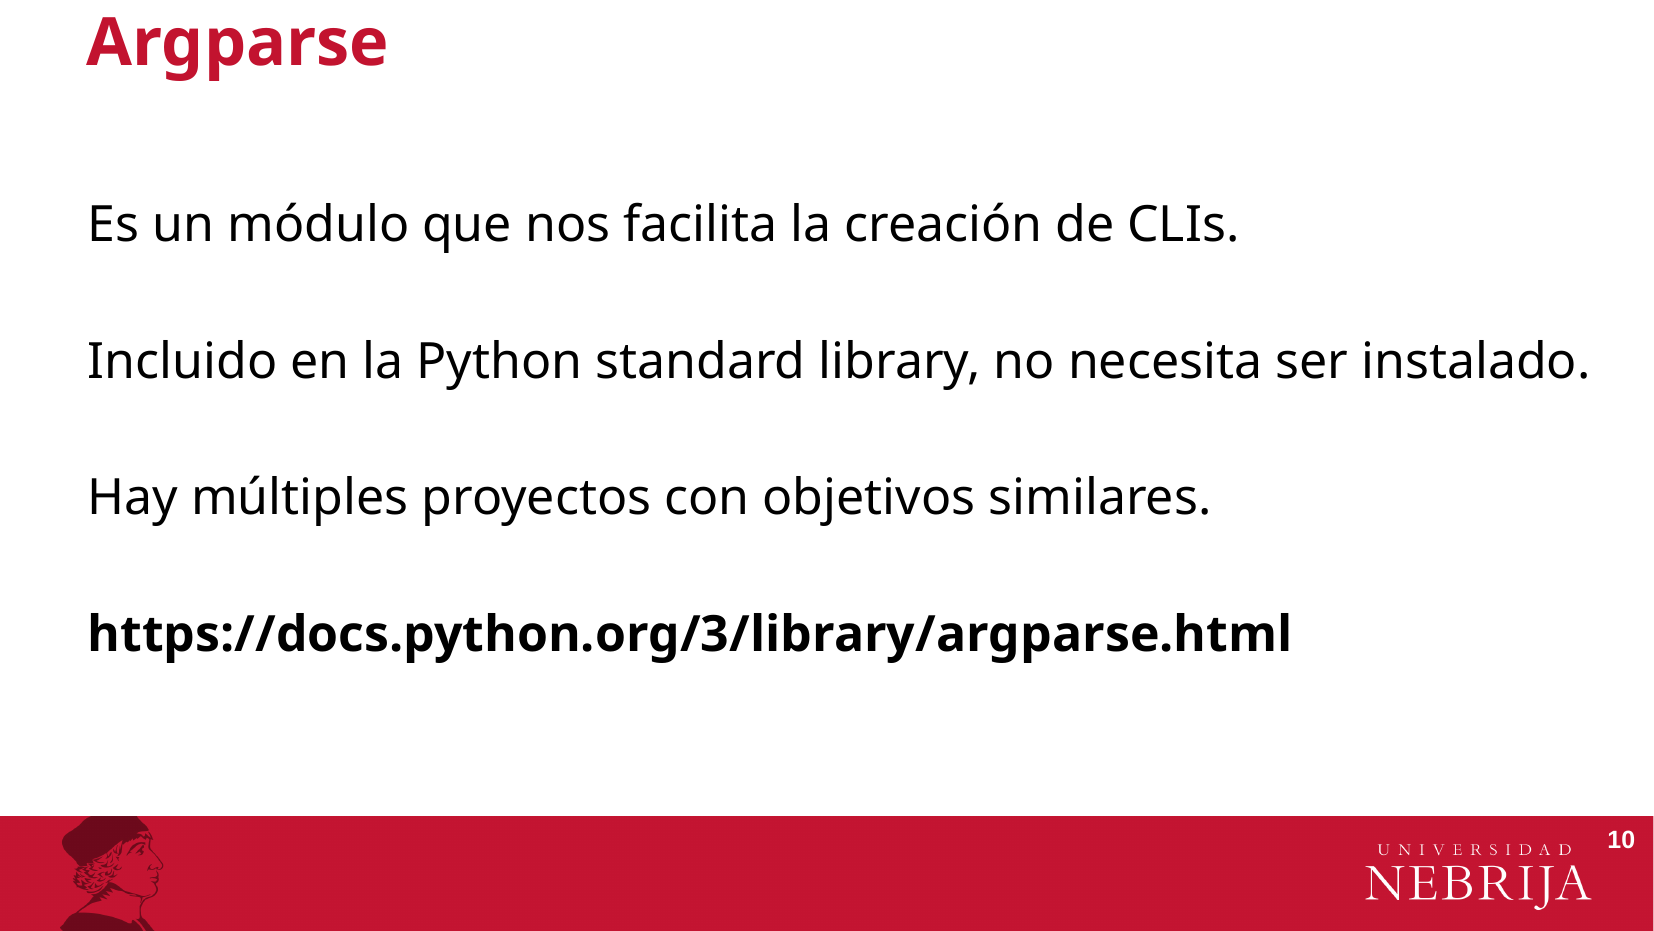

Argparse
Es un módulo que nos facilita la creación de CLIs.
Incluido en la Python standard library, no necesita ser instalado.
Hay múltiples proyectos con objetivos similares.
https://docs.python.org/3/library/argparse.html